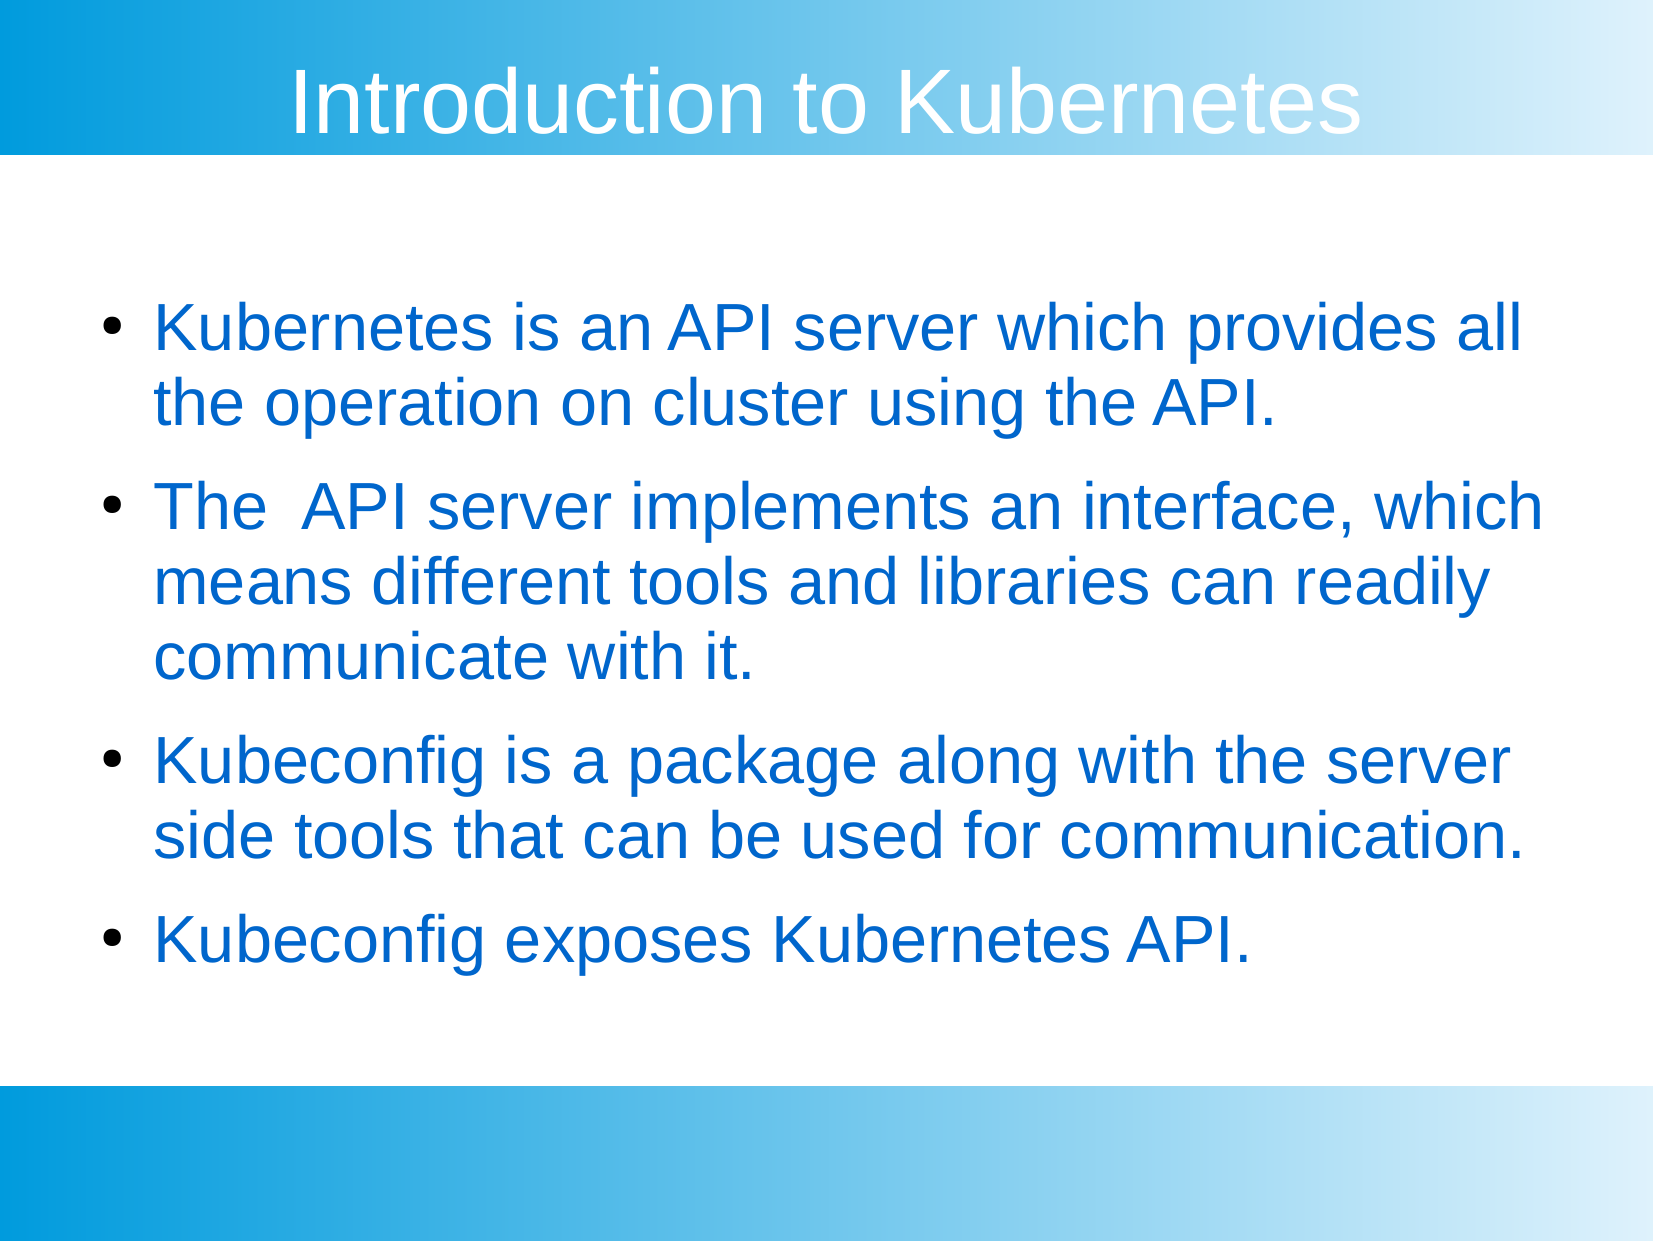

# Introduction to Kubernetes
Kubernetes is an API server which provides all the operation on cluster using the API.
The API server implements an interface, which means different tools and libraries can readily communicate with it.
Kubeconfig is a package along with the server side tools that can be used for communication.
Kubeconfig exposes Kubernetes API.